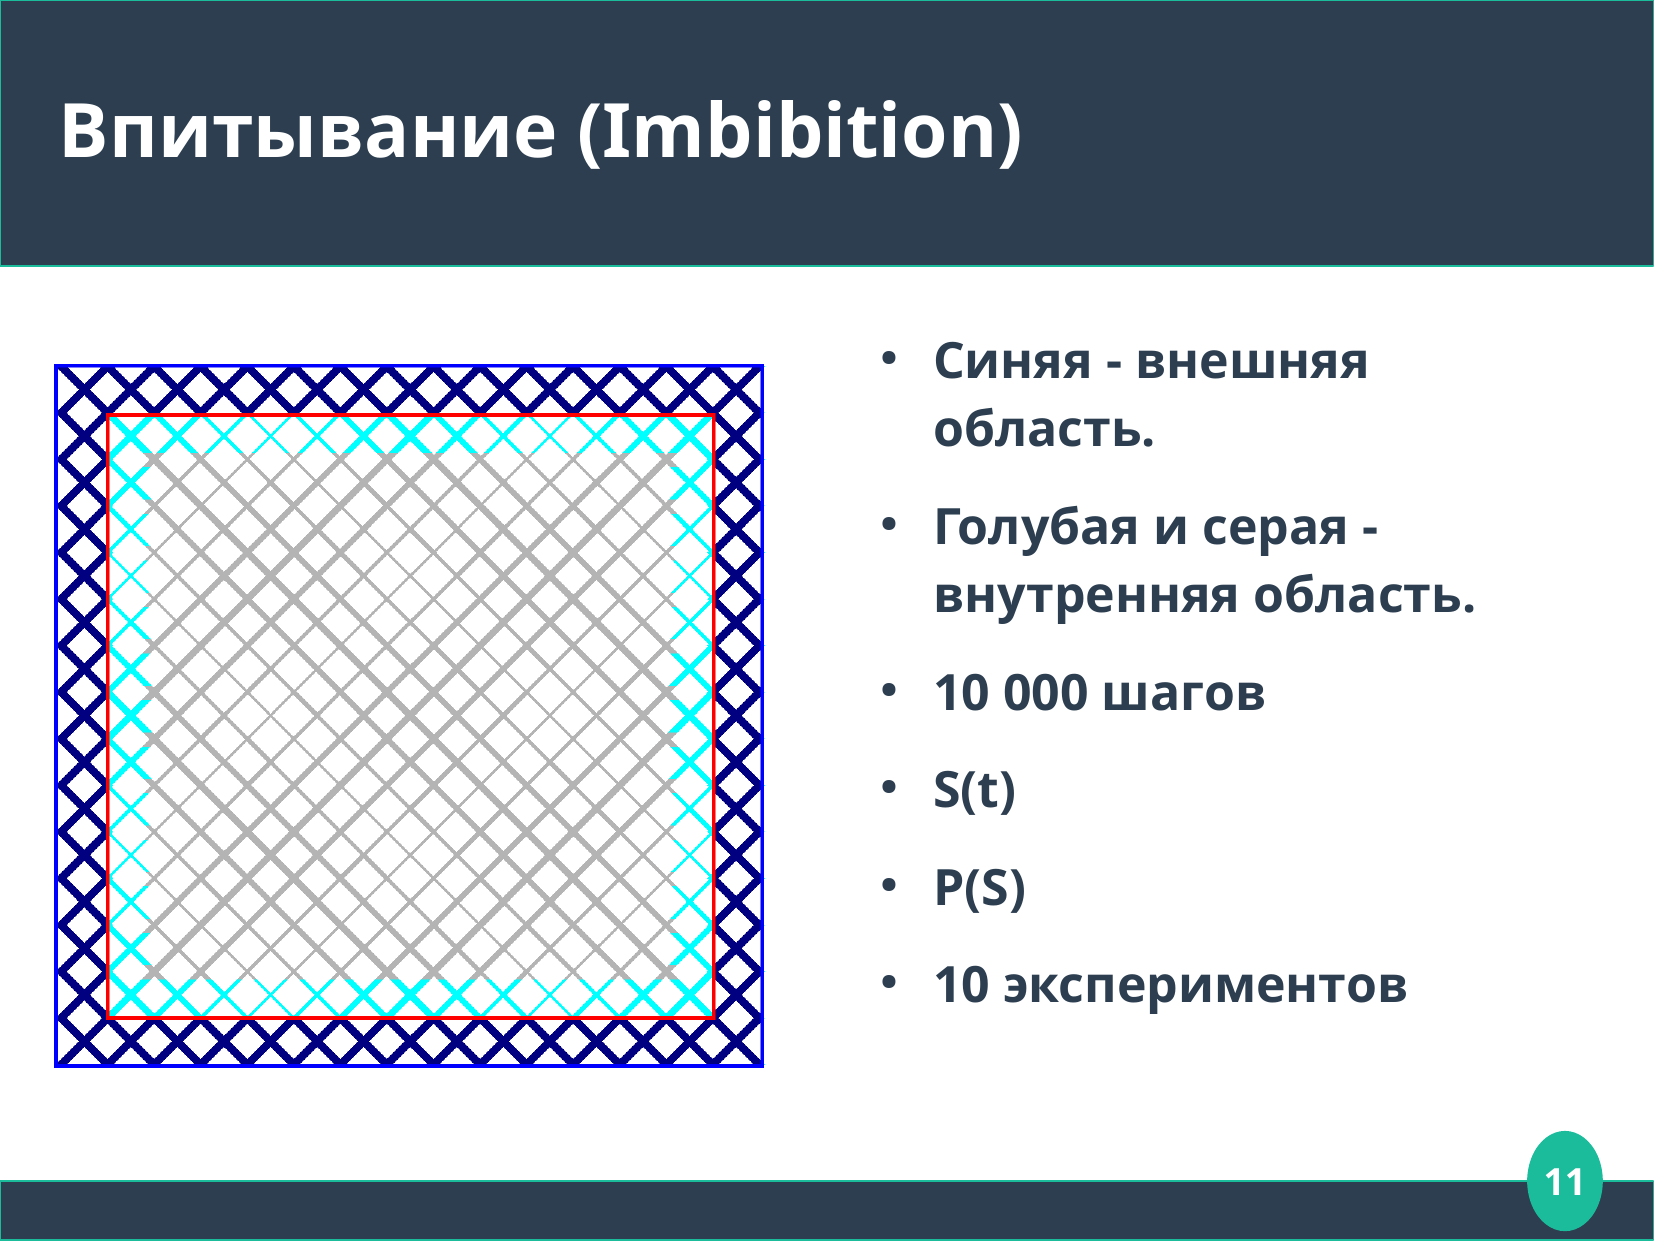

# Впитывание (Imbibition)
Синяя - внешняя область.
Голубая и серая - внутренняя область.
10 000 шагов
S(t)
P(S)
10 экспериментов
11